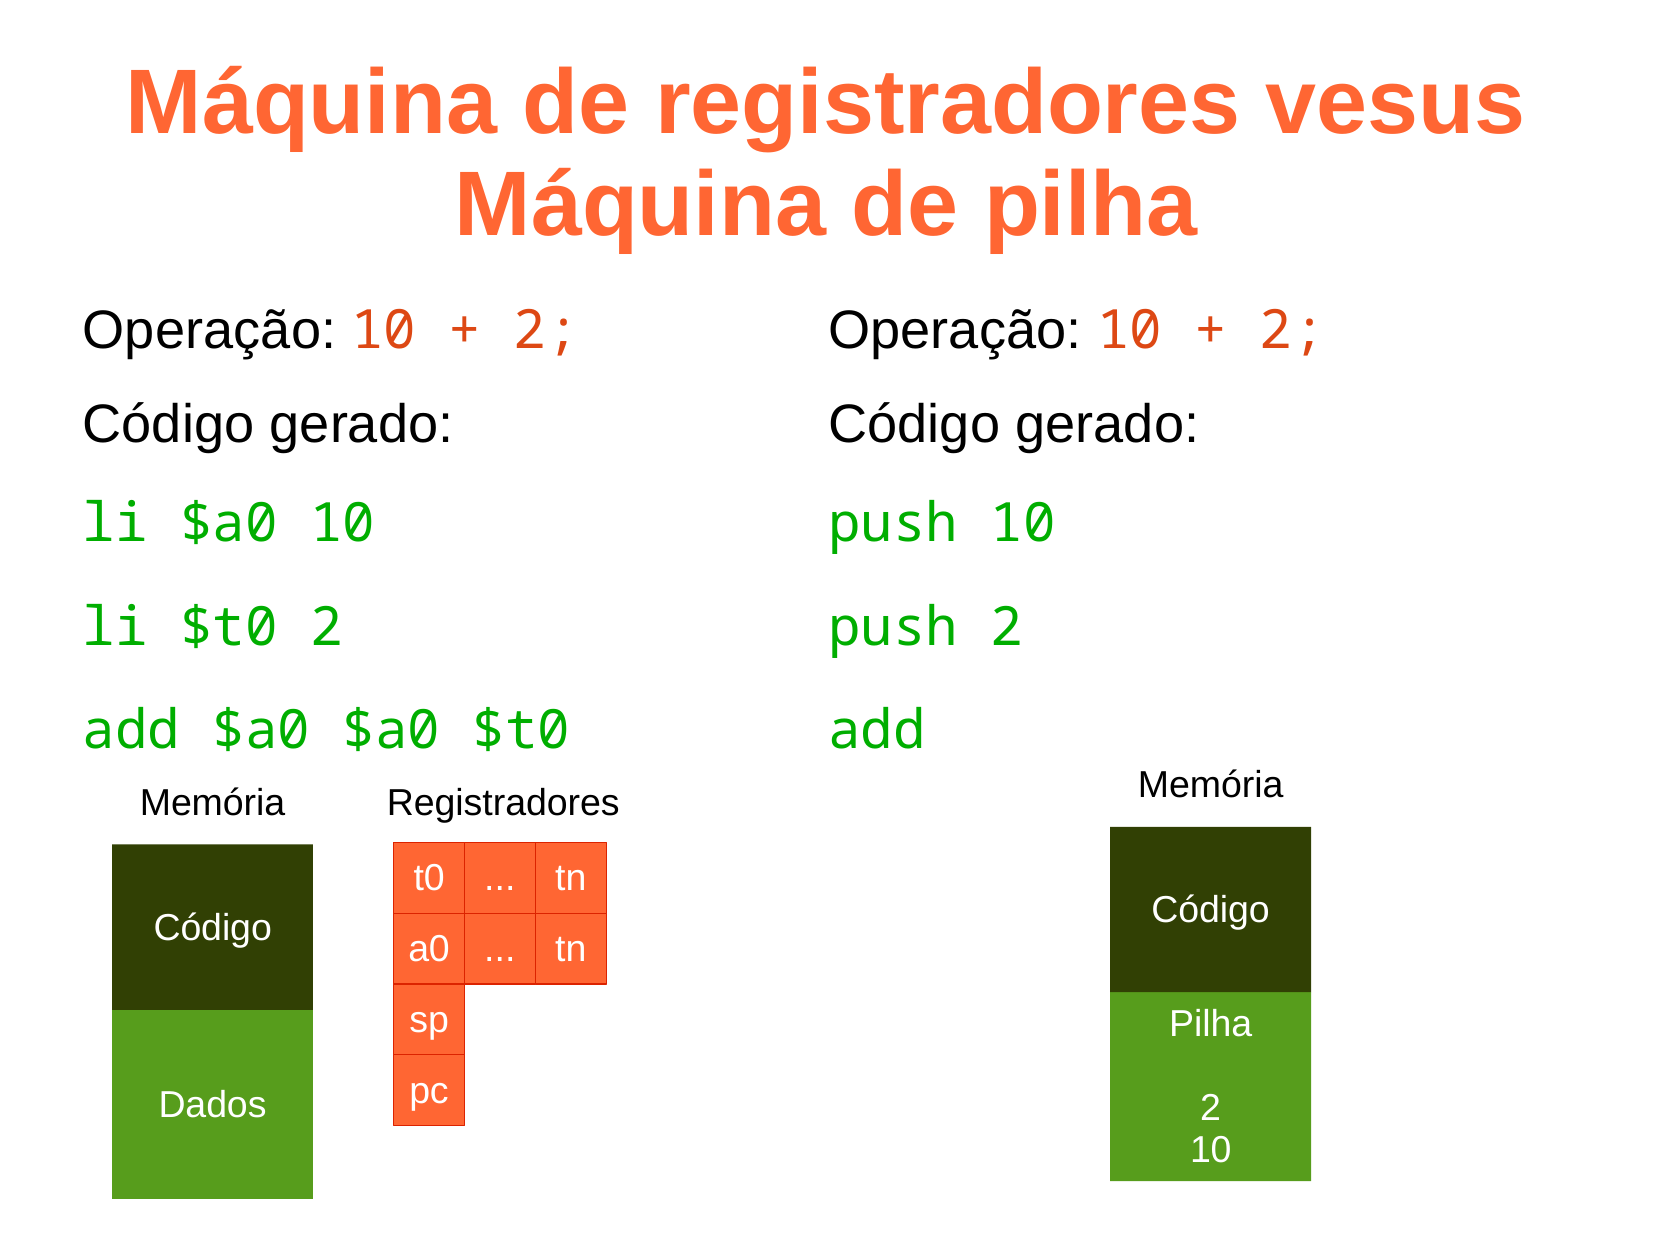

# Máquina de registradores vesus Máquina de pilha
Operação: 10 + 2;
Código gerado:
li $a0 10
li $t0 2
add $a0 $a0 $t0
Operação: 10 + 2;
Código gerado:
push 10
push 2
add
Memória
Código
Pilha
2
10
Memória
Código
Dados
Registradores
a0
t0
...
tn
a0
...
tn
sp
pc